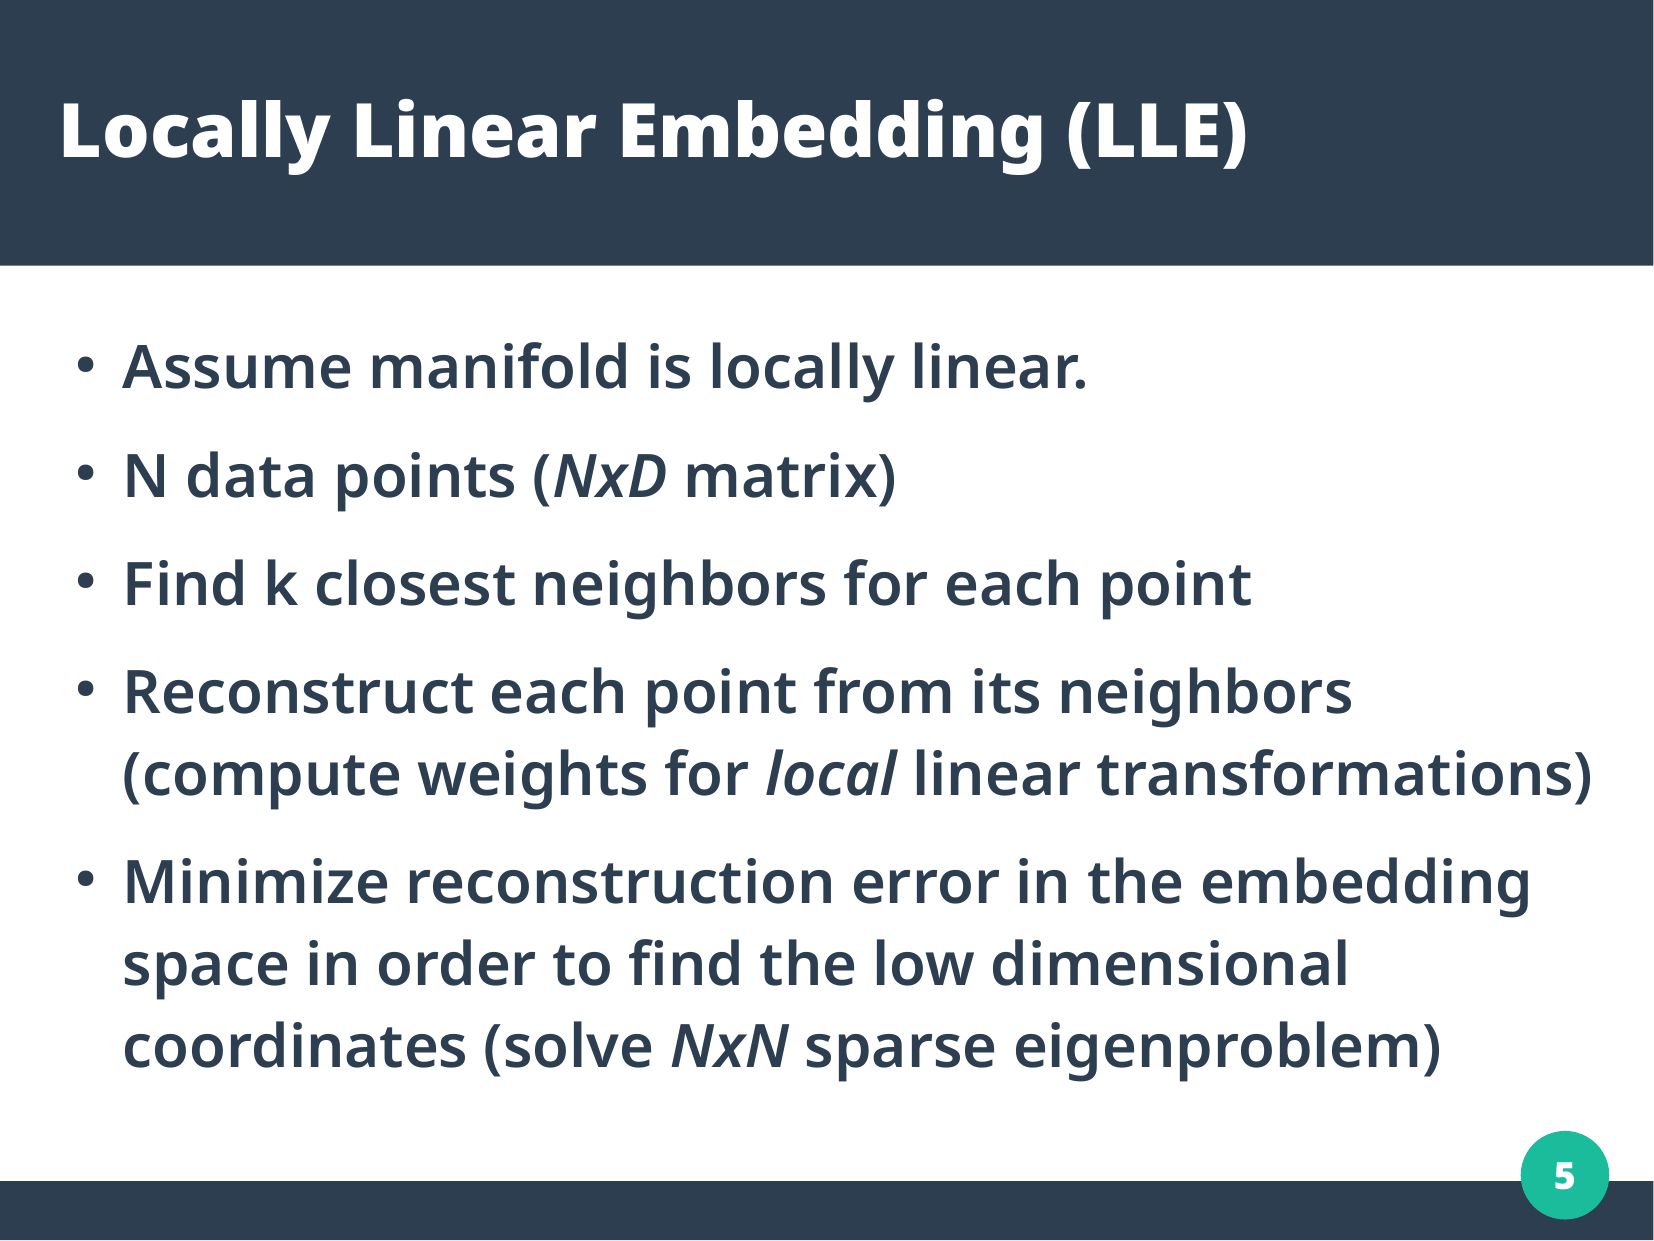

# Locally Linear Embedding (LLE)
Assume manifold is locally linear.
N data points (NxD matrix)
Find k closest neighbors for each point
Reconstruct each point from its neighbors (compute weights for local linear transformations)
Minimize reconstruction error in the embedding space in order to find the low dimensional coordinates (solve NxN sparse eigenproblem)
5